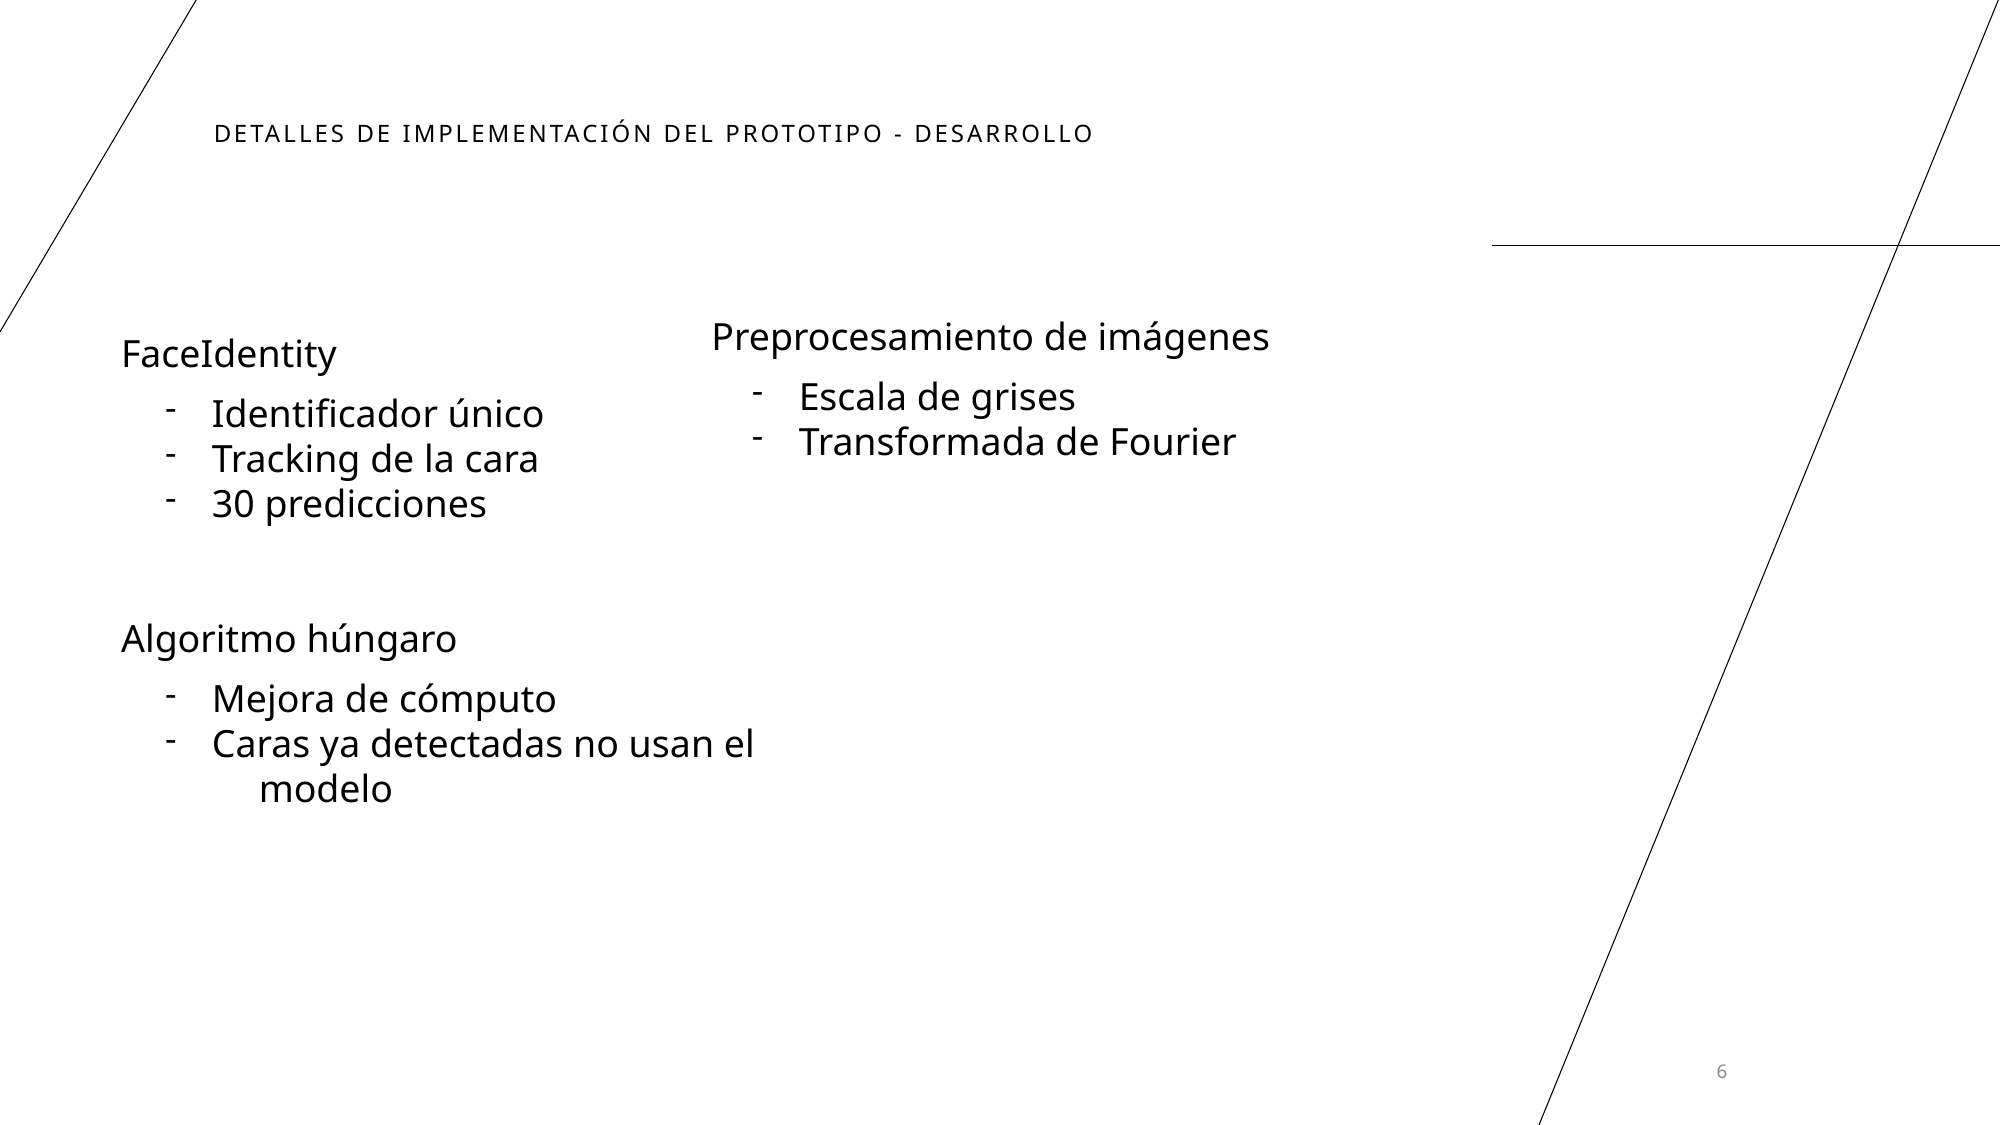

# Detalles de implementación del prototipo - Desarrollo
Preprocesamiento de imágenes
FaceIdentity
Escala de grises
Transformada de Fourier
Identificador único
Tracking de la cara
30 predicciones
Algoritmo húngaro
Mejora de cómputo
Caras ya detectadas no usan el modelo